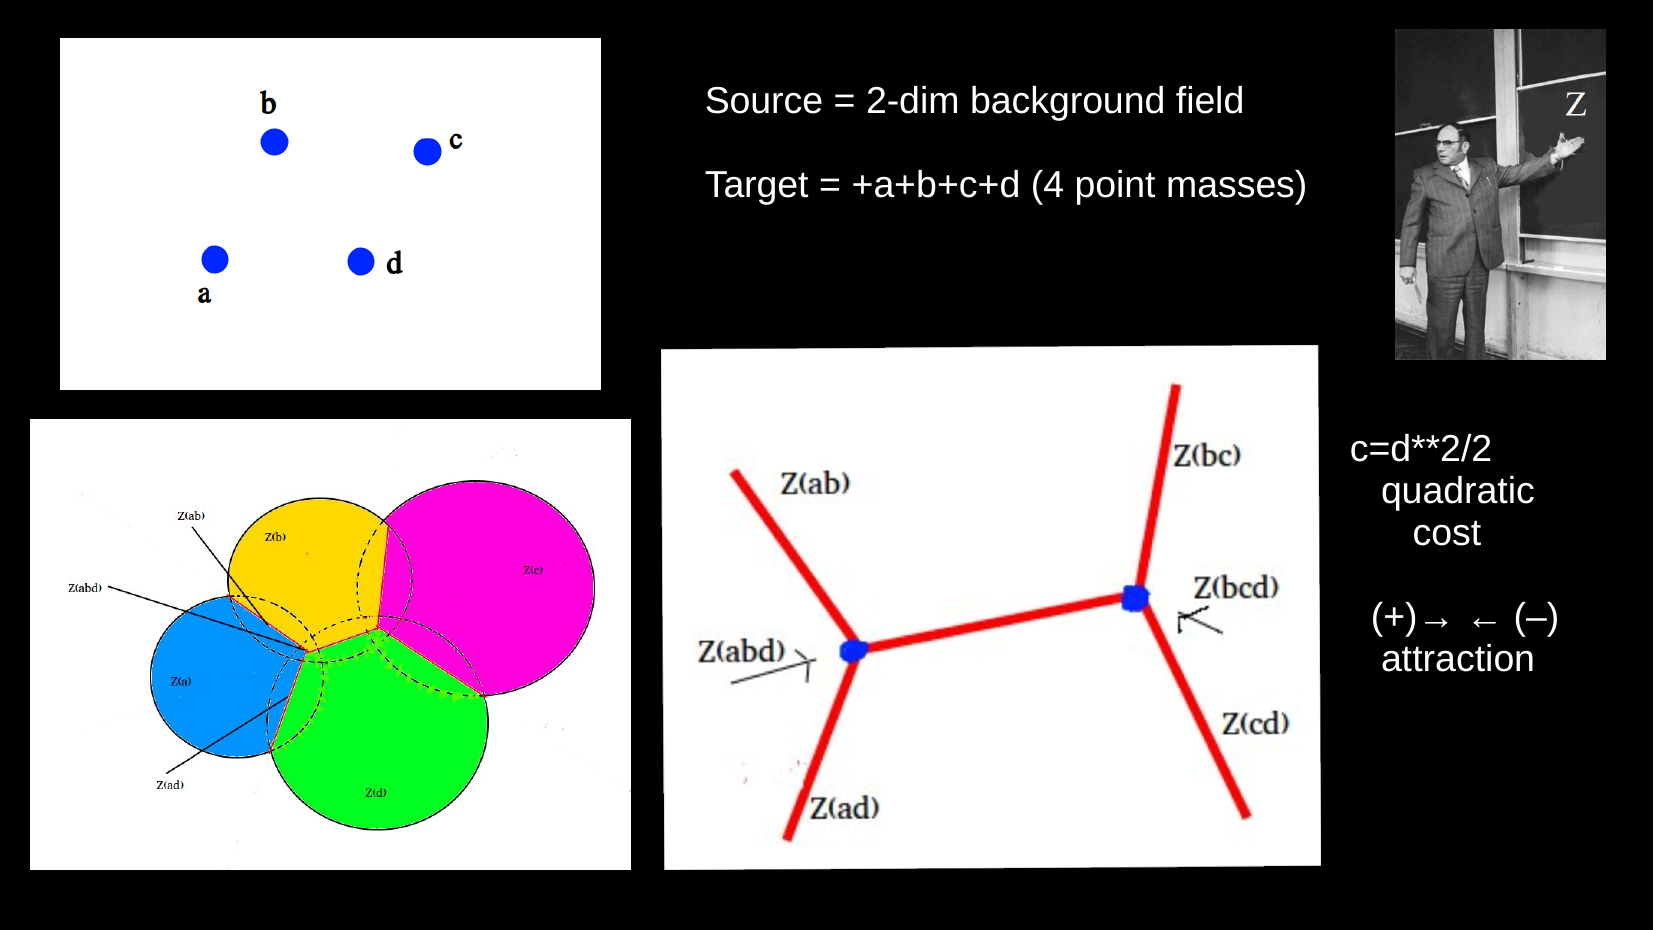

Source = 2-dim background field
Target = +a+b+c+d (4 point masses)
c=d**2/2 quadratic
 cost
 (+)→ ← (–) attraction